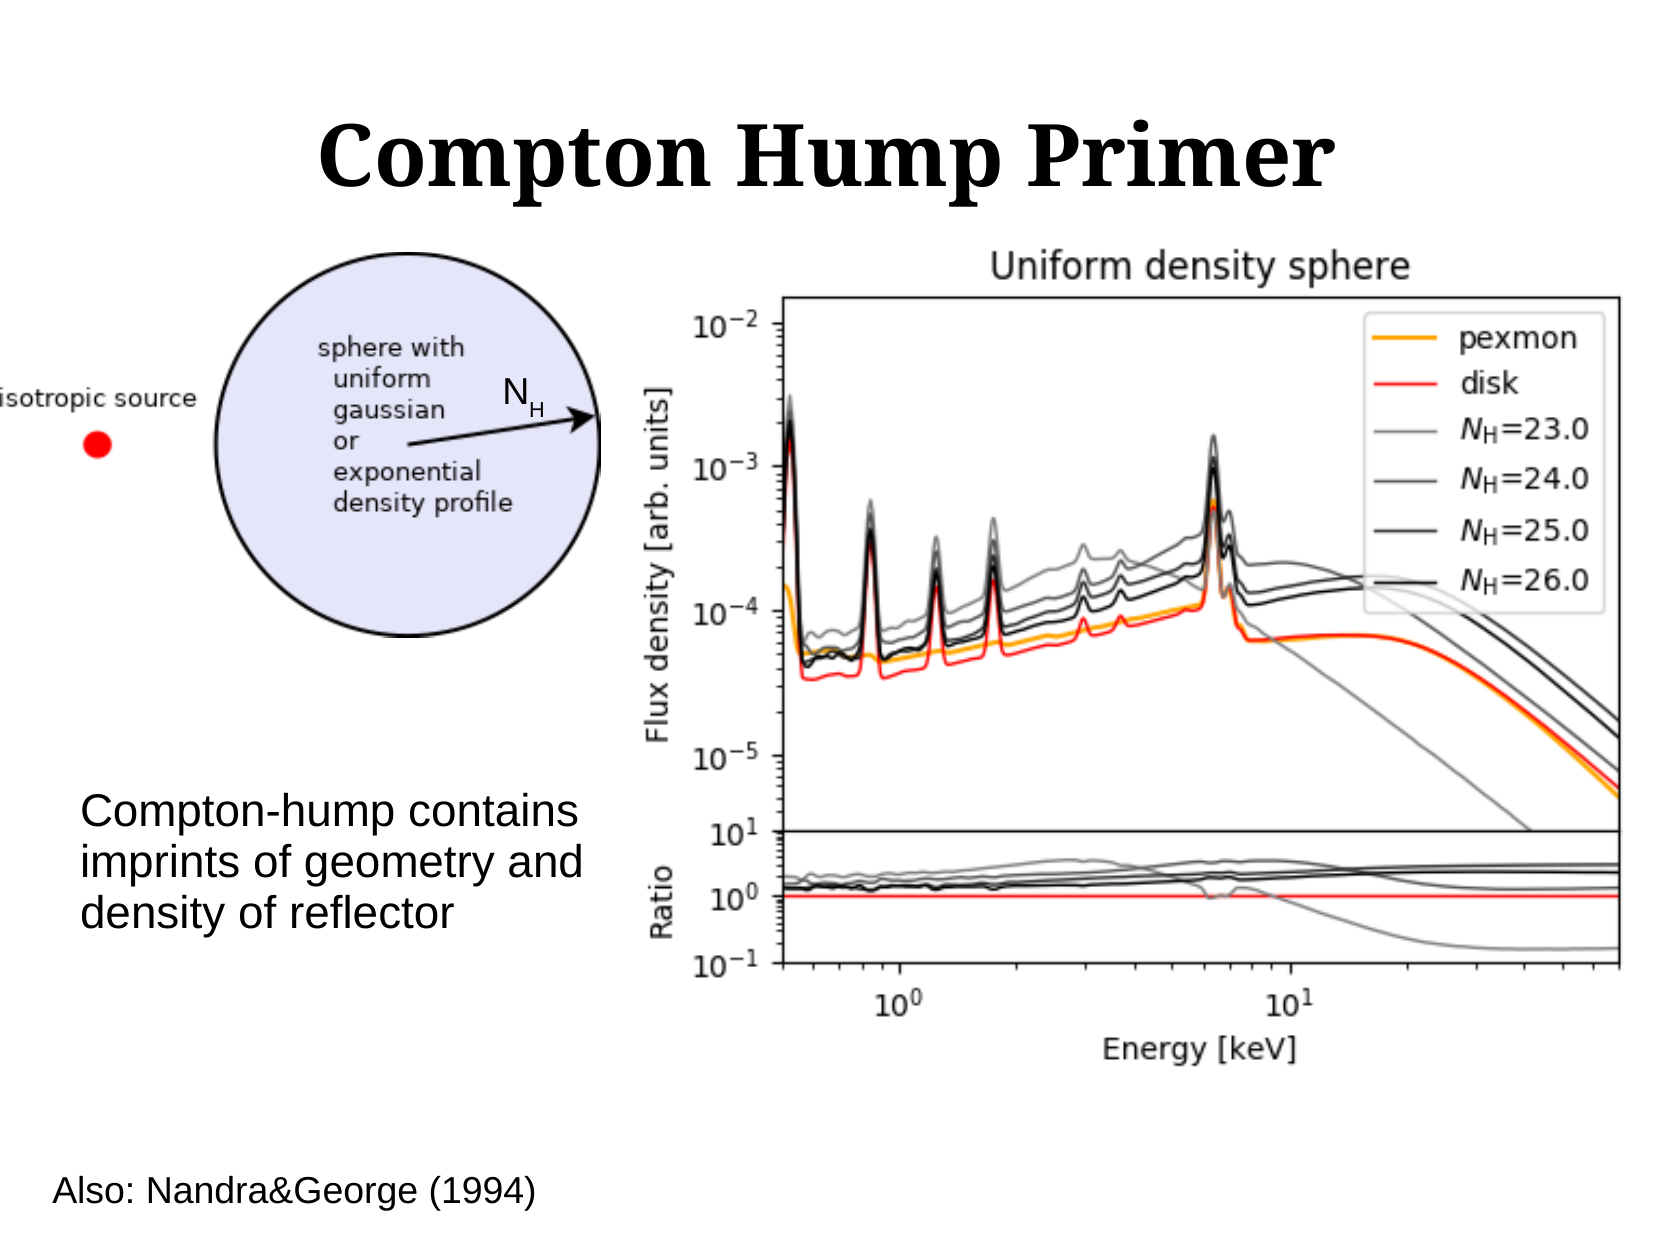

# Compton Hump Primer
NH
Compton-hump contains imprints of geometry and density of reflector
Also: Nandra&George (1994)